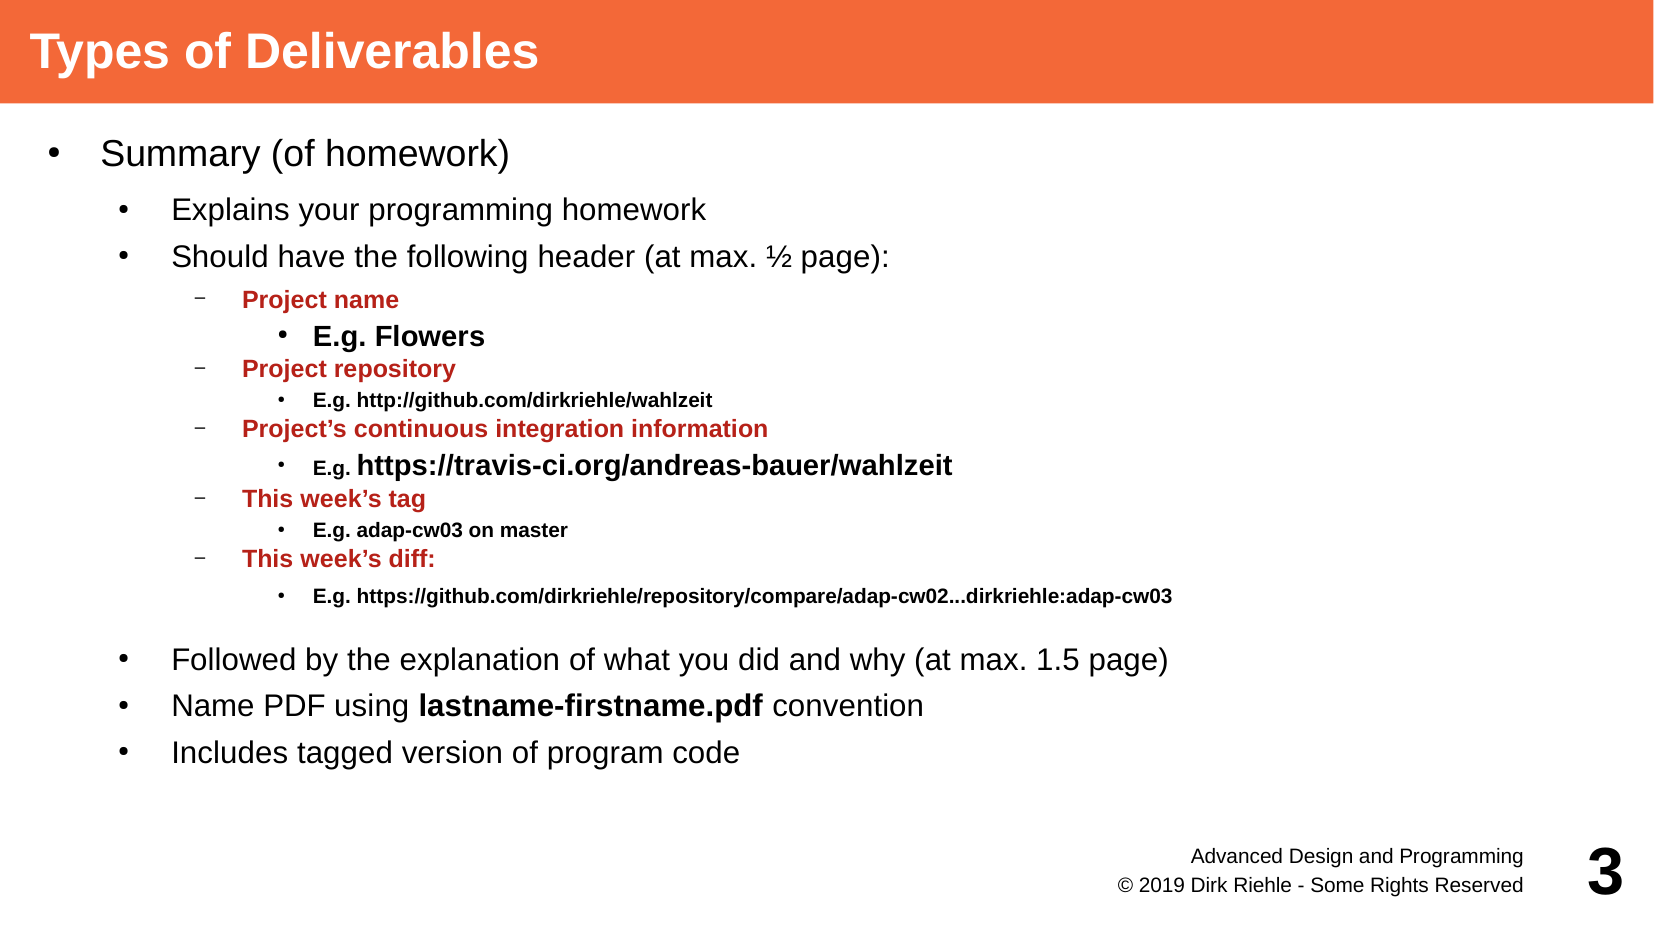

# Types of Deliverables
Summary (of homework)
Explains your programming homework
Should have the following header (at max. ½ page):
Project name
E.g. Flowers
Project repository
E.g. http://github.com/dirkriehle/wahlzeit
Project’s continuous integration information
E.g. https://travis-ci.org/andreas-bauer/wahlzeit
This week’s tag
E.g. adap-cw03 on master
This week’s diff:
E.g. https://github.com/dirkriehle/repository/compare/adap-cw02...dirkriehle:adap-cw03
Followed by the explanation of what you did and why (at max. 1.5 page)
Name PDF using lastname-firstname.pdf convention
Includes tagged version of program code
Advanced Design and Programming
3
© 2019 Dirk Riehle - Some Rights Reserved